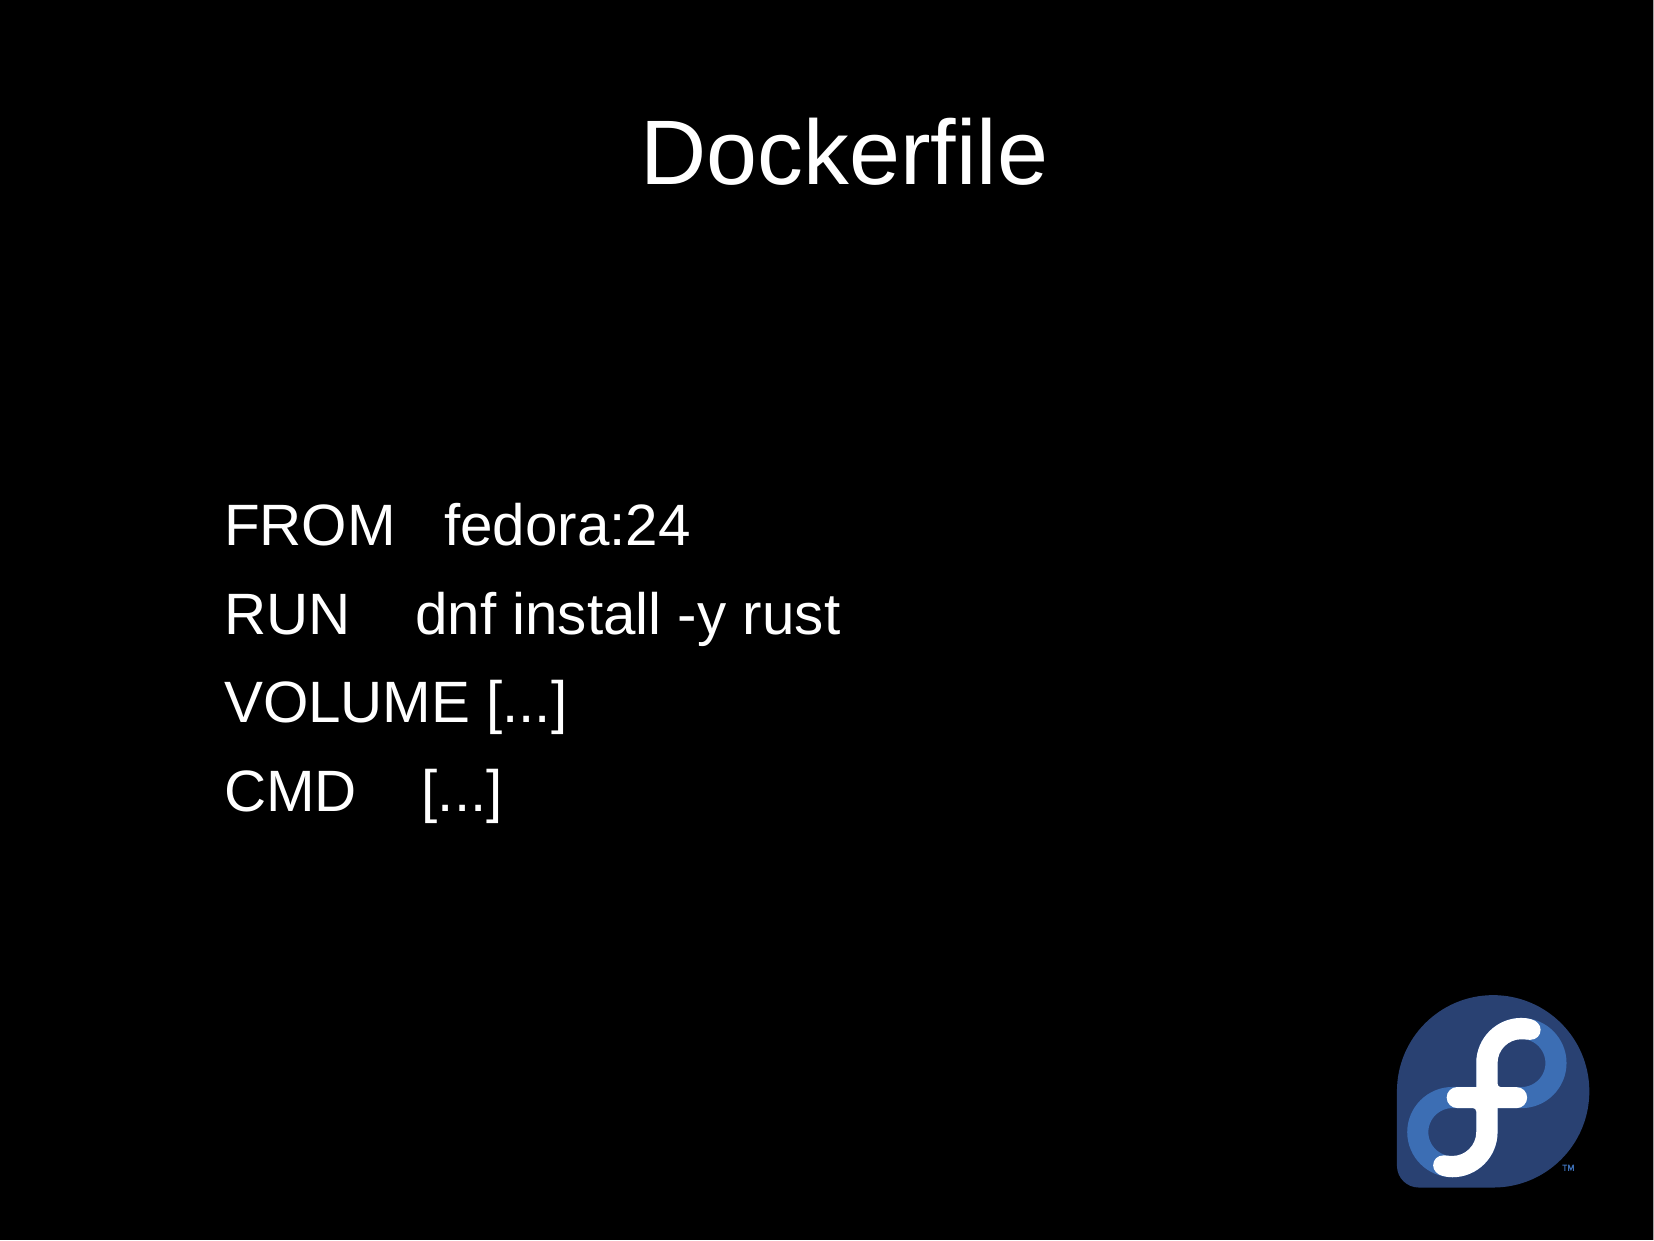

# Dockerfile
FROM fedora:24
RUN dnf install -y rust
VOLUME [...]
CMD [...]